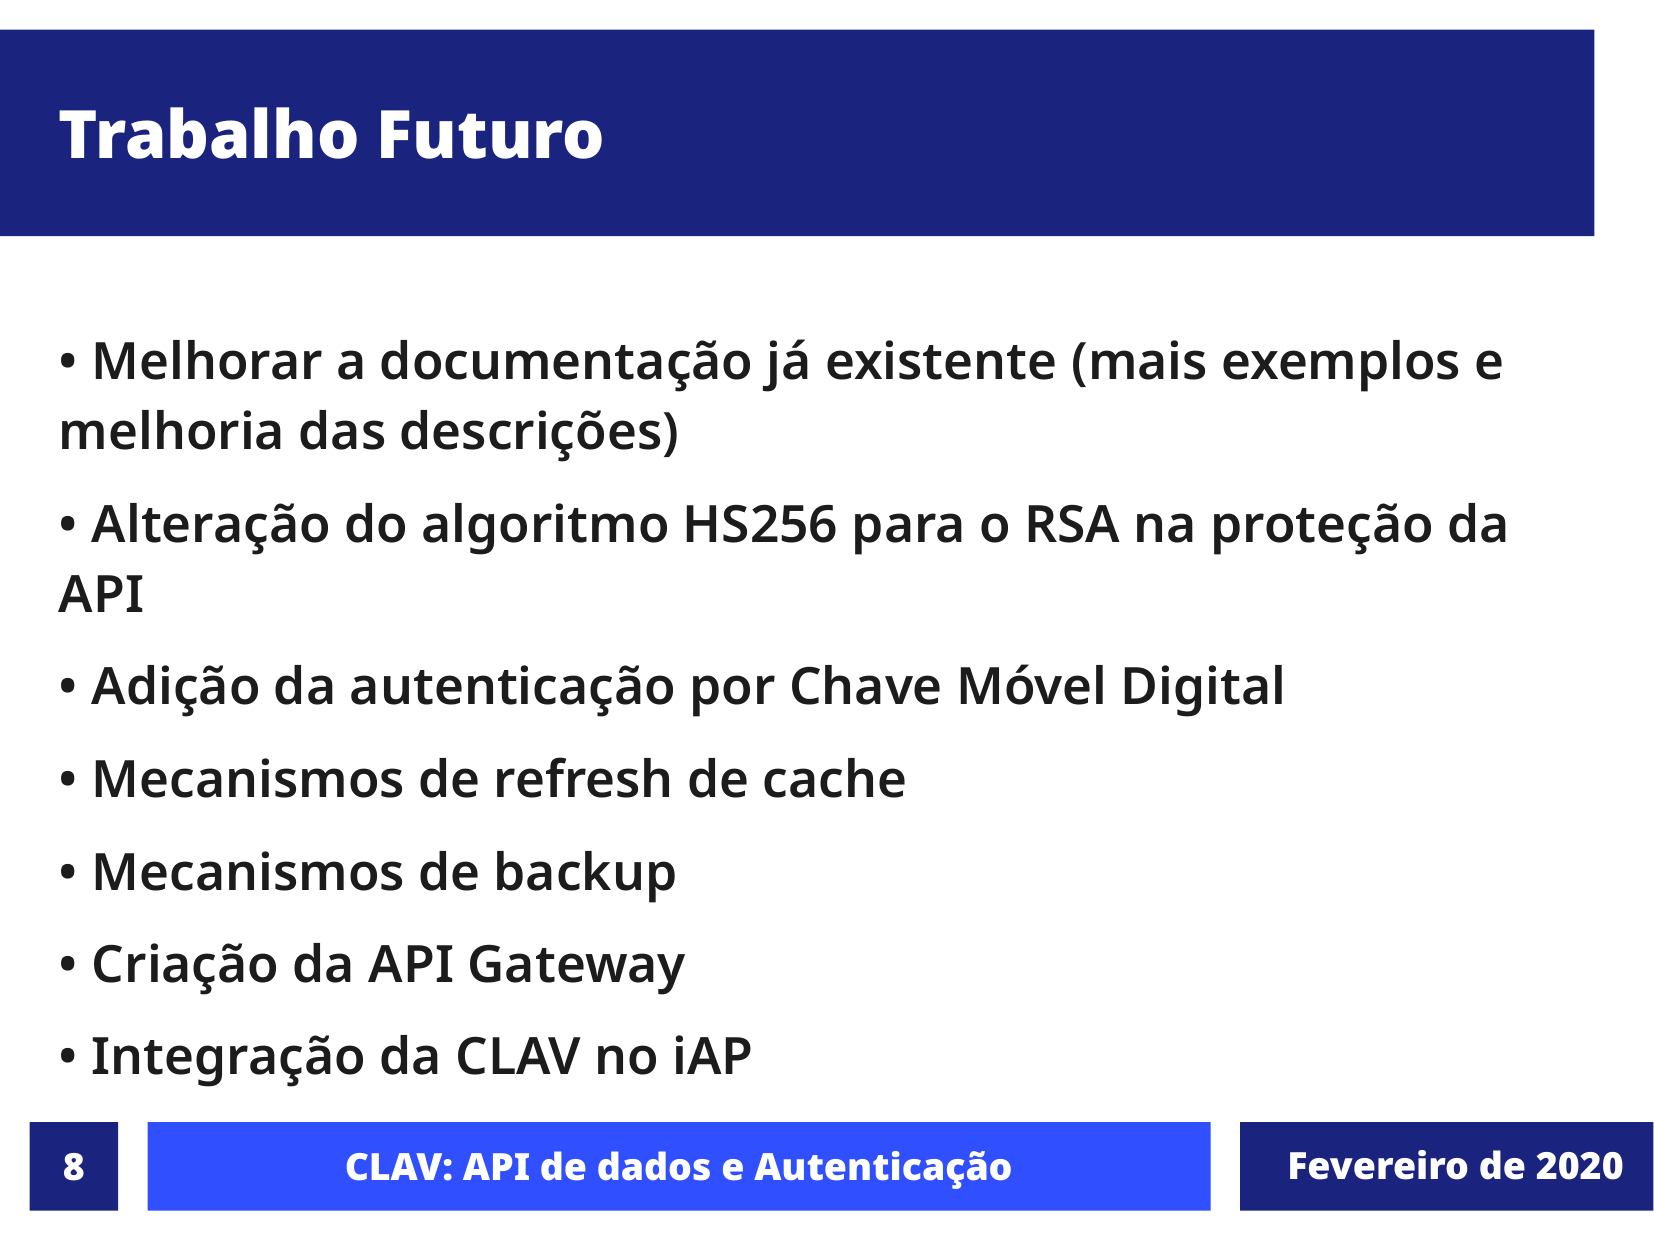

# Trabalho Futuro
• Melhorar a documentação já existente (mais exemplos e melhoria das descrições)
• Alteração do algoritmo HS256 para o RSA na proteção da API
• Adição da autenticação por Chave Móvel Digital
• Mecanismos de refresh de cache
• Mecanismos de backup
• Criação da API Gateway
• Integração da CLAV no iAP
8
CLAV: API de dados e Autenticação
Fevereiro de 2020